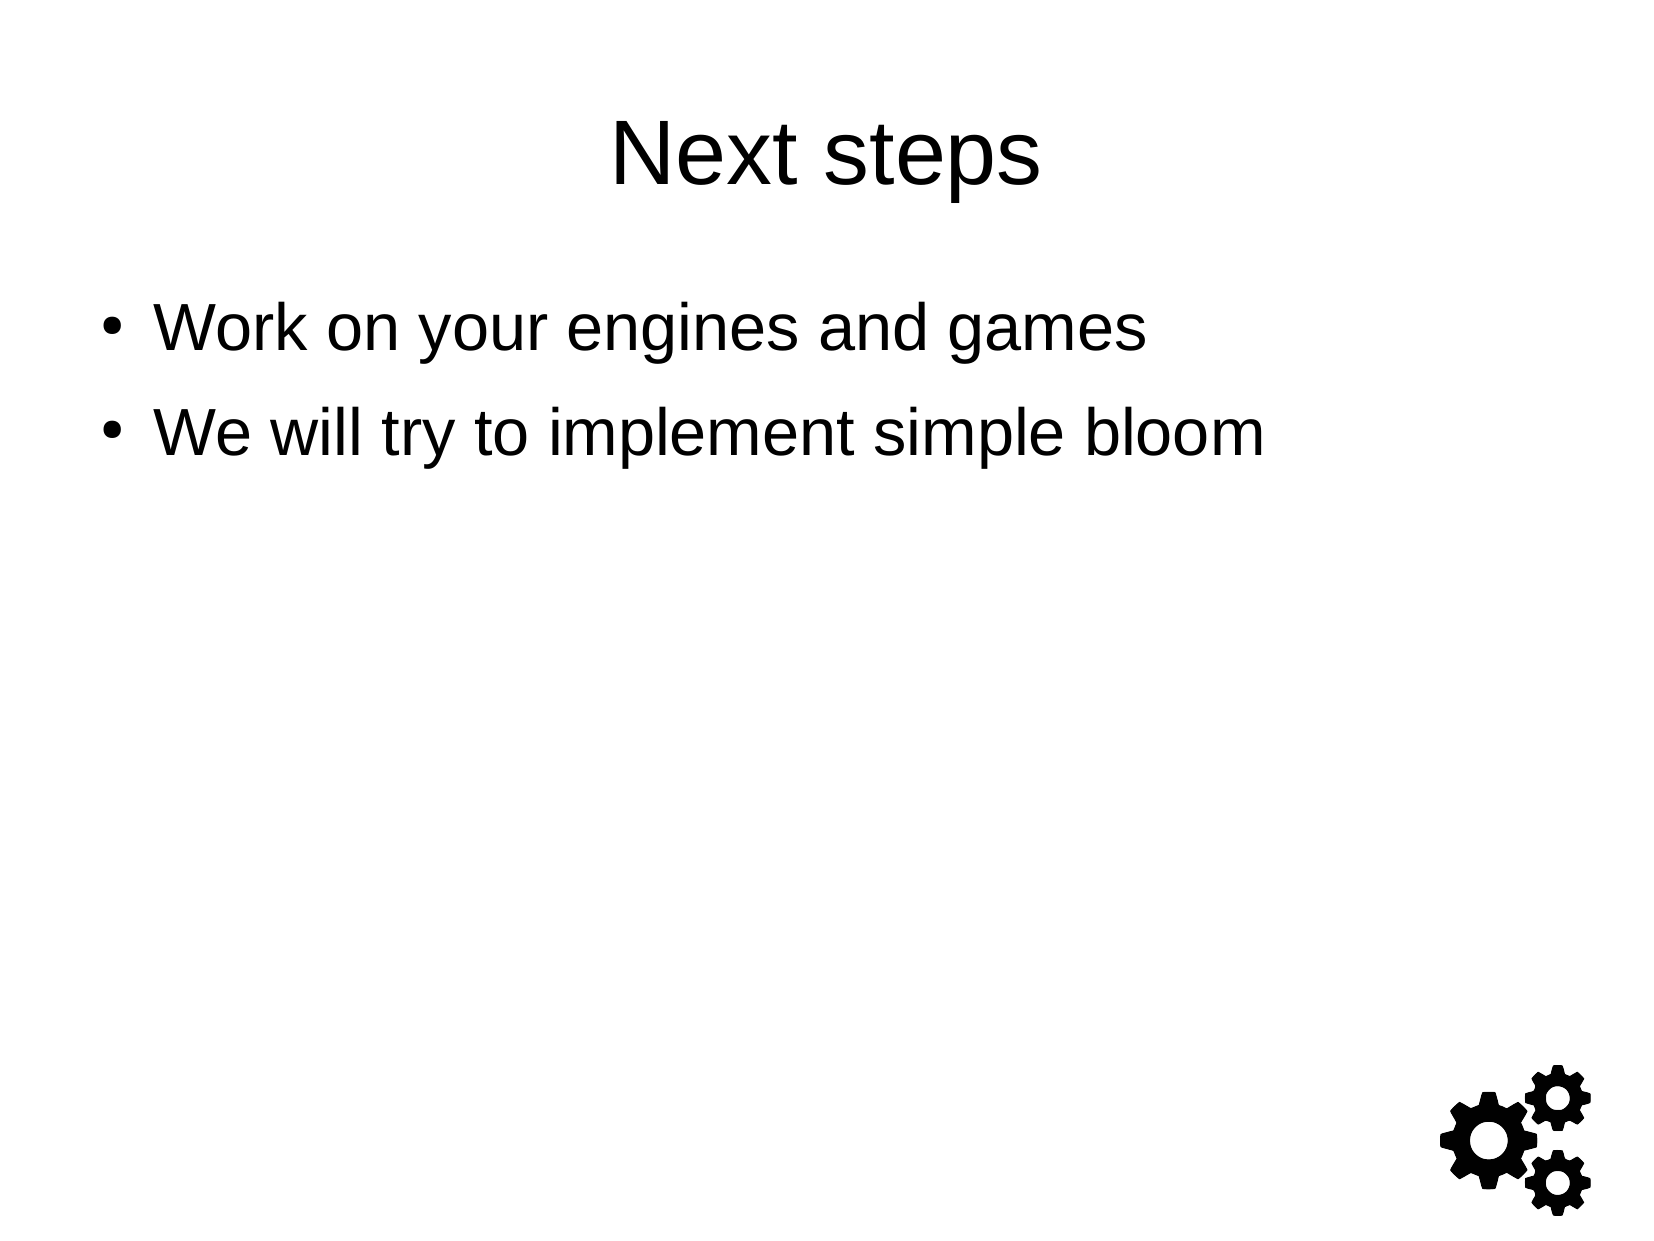

# Next steps
Work on your engines and games
We will try to implement simple bloom